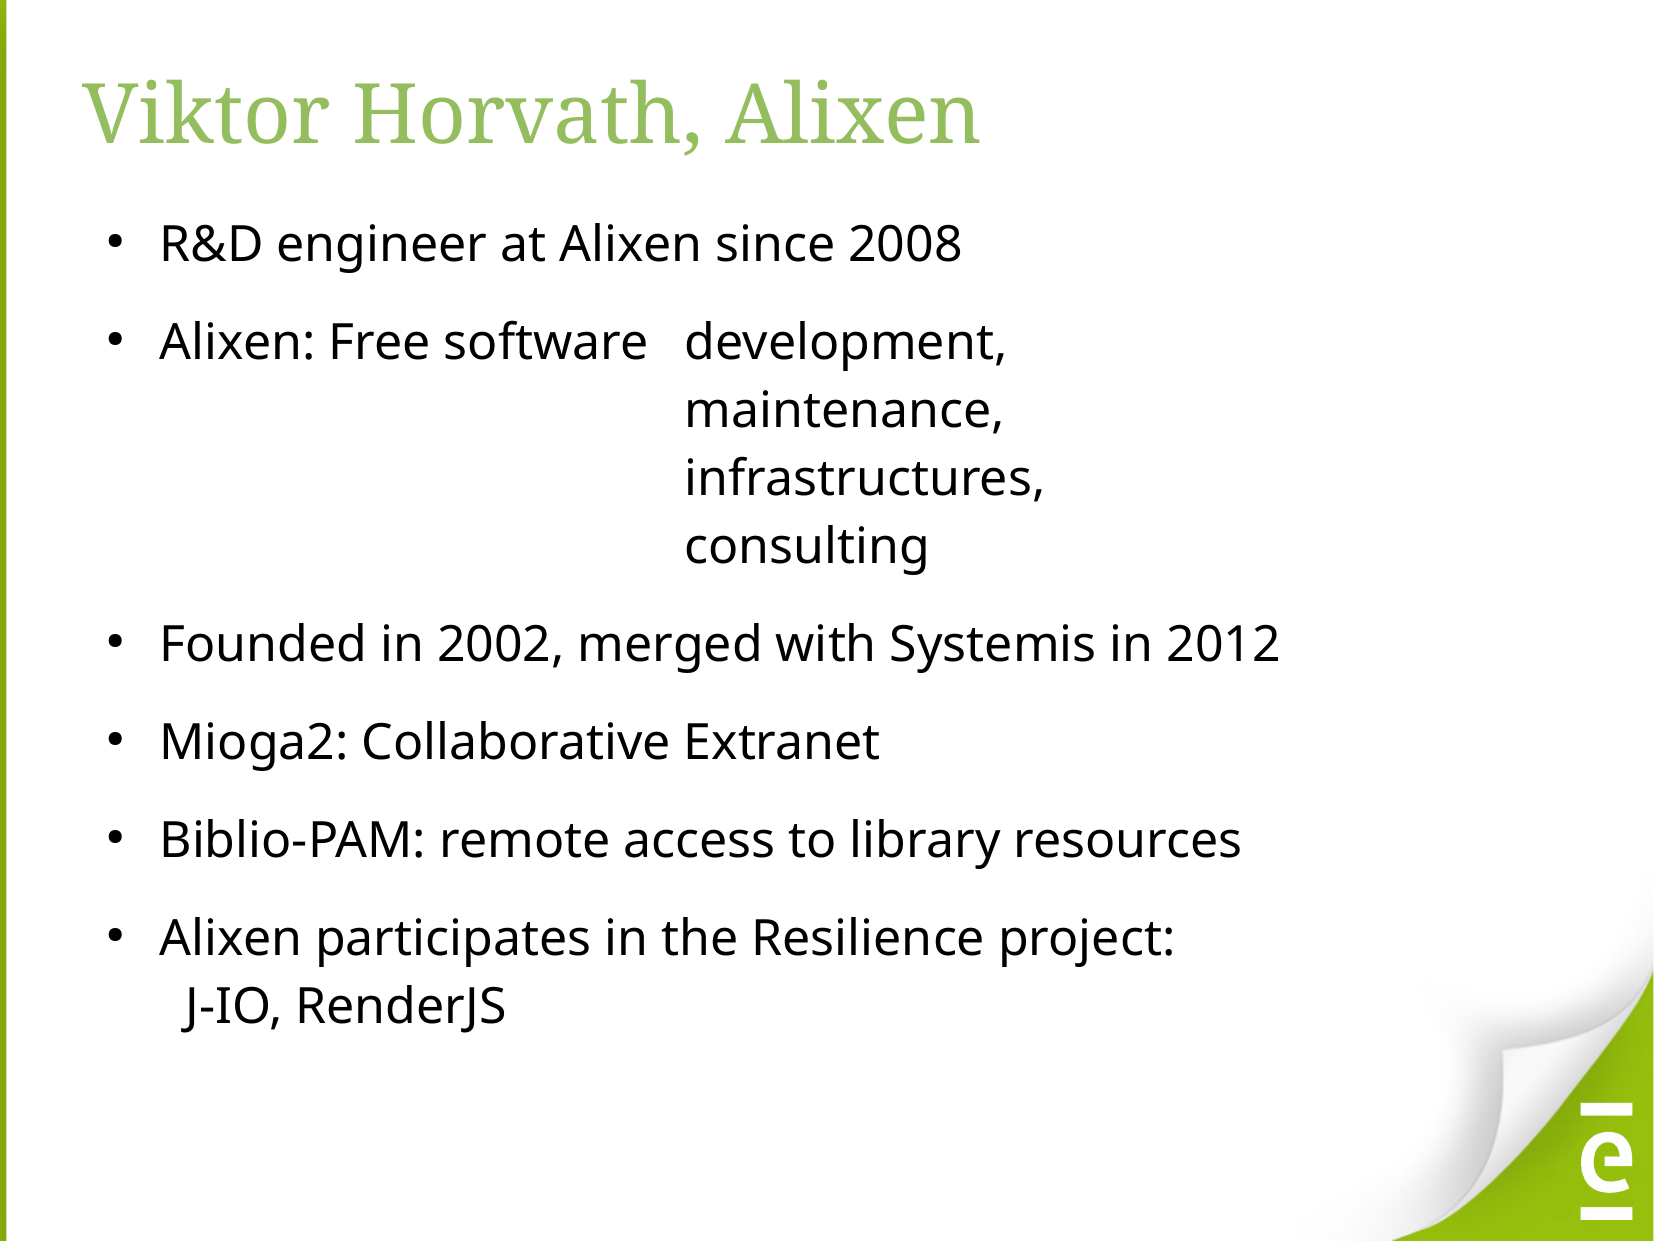

# Viktor Horvath, Alixen
R&D engineer at Alixen since 2008
Alixen: Free software	development,
							maintenance,
							infrastructures,
							consulting
Founded in 2002, merged with Systemis in 2012
Mioga2: Collaborative Extranet
Biblio-PAM: remote access to library resources
Alixen participates in the Resilience project:
 J-IO, RenderJS